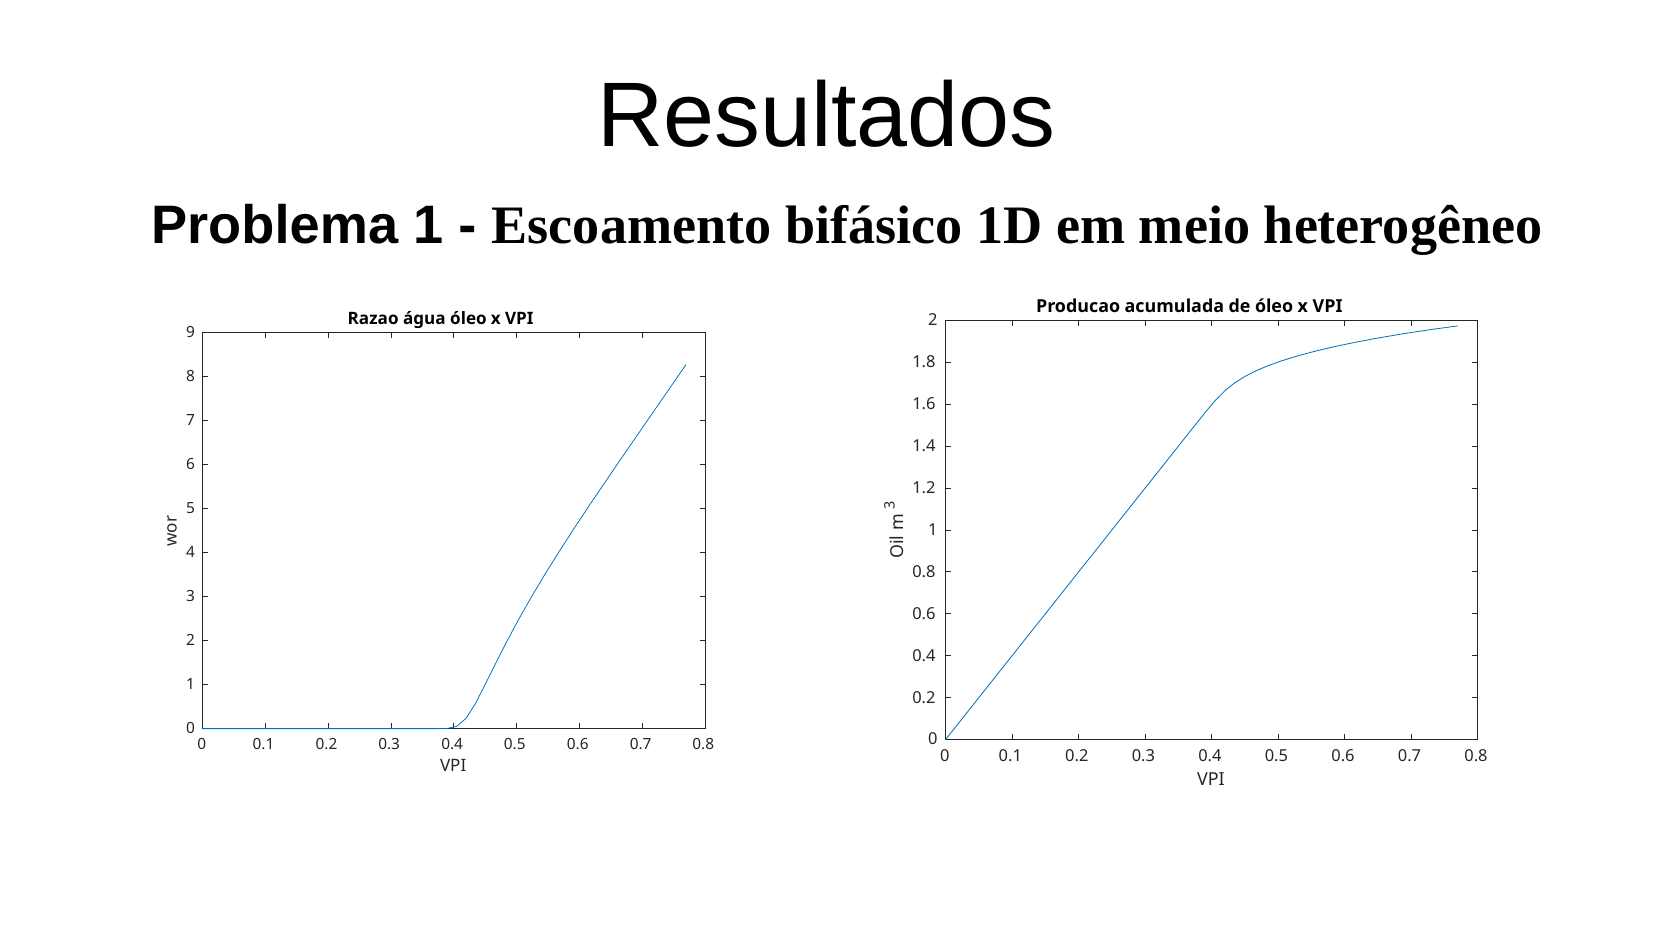

# Resultados
Problema 1 - Escoamento bifásico 1D em meio heterogêneo